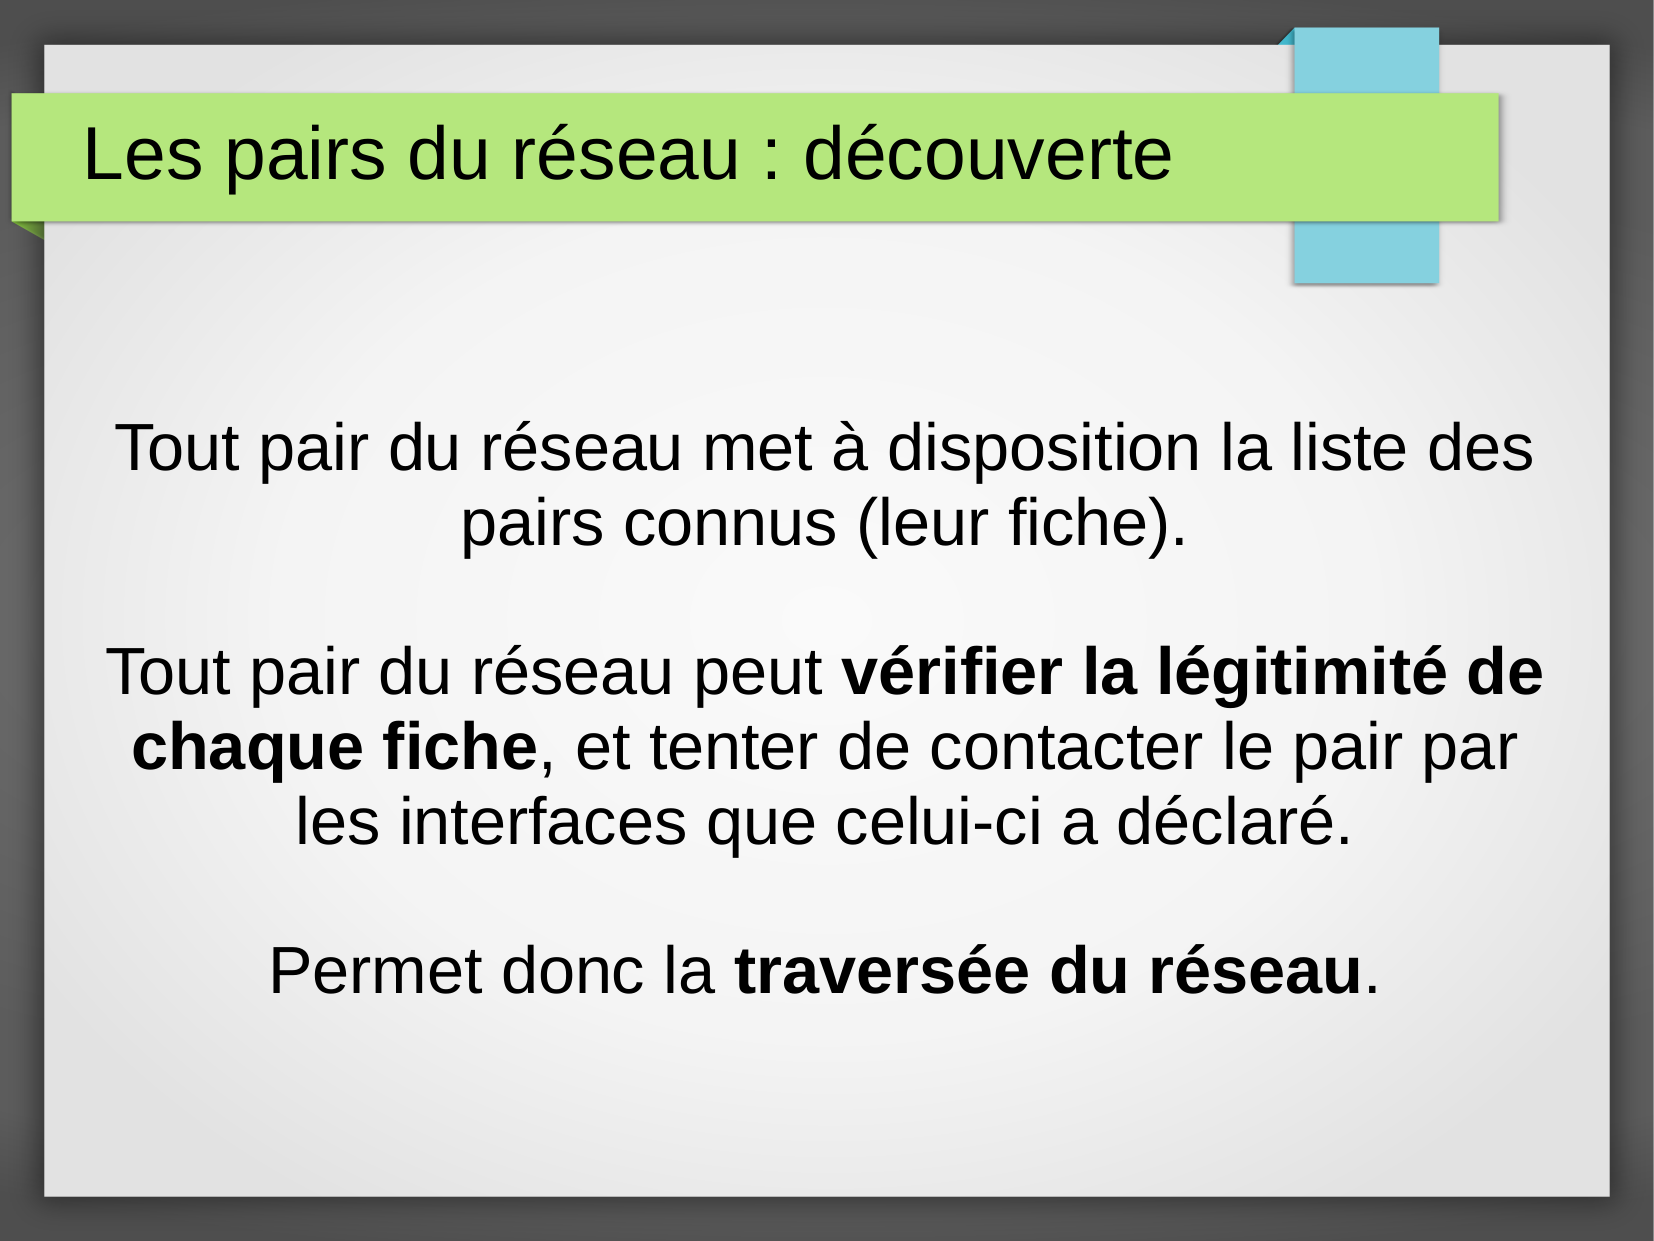

# Les pairs du réseau : découverte
Tout pair du réseau met à disposition la liste des pairs connus (leur fiche).
Tout pair du réseau peut vérifier la légitimité de chaque fiche, et tenter de contacter le pair par les interfaces que celui-ci a déclaré.
Permet donc la traversée du réseau.